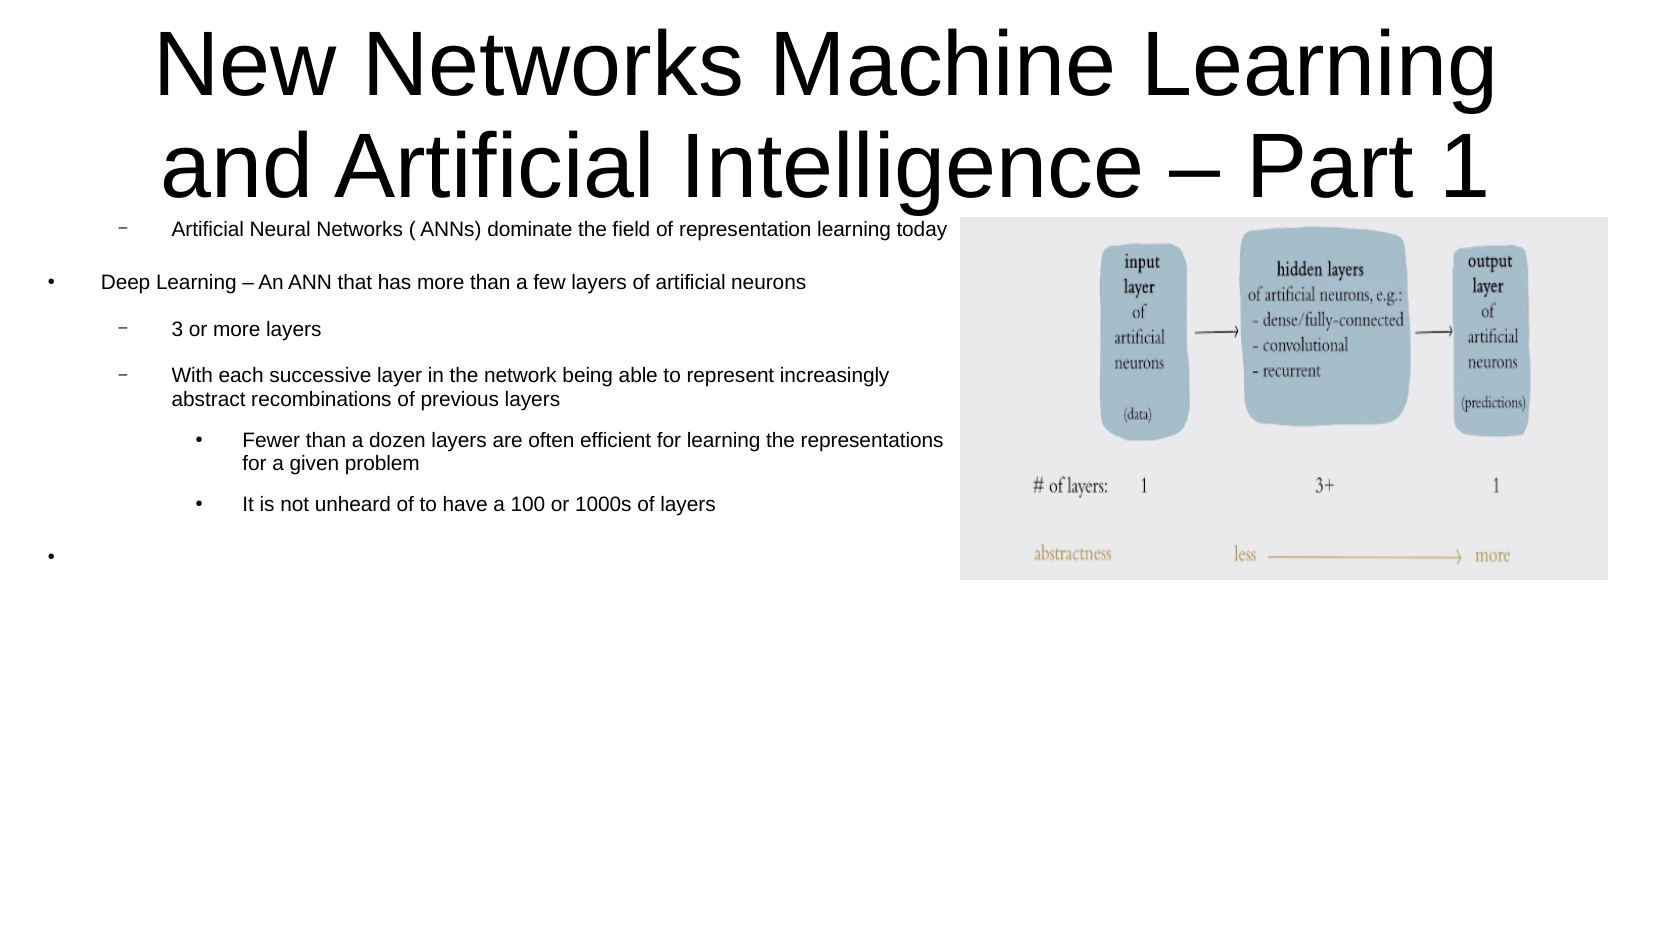

# New Networks Machine Learning and Artificial Intelligence – Part 1
Artificial Neural Networks ( ANNs) dominate the field of representation learning today
Deep Learning – An ANN that has more than a few layers of artificial neurons
3 or more layers
With each successive layer in the network being able to represent increasingly
abstract recombinations of previous layers
Fewer than a dozen layers are often efficient for learning the representations
for a given problem
It is not unheard of to have a 100 or 1000s of layers